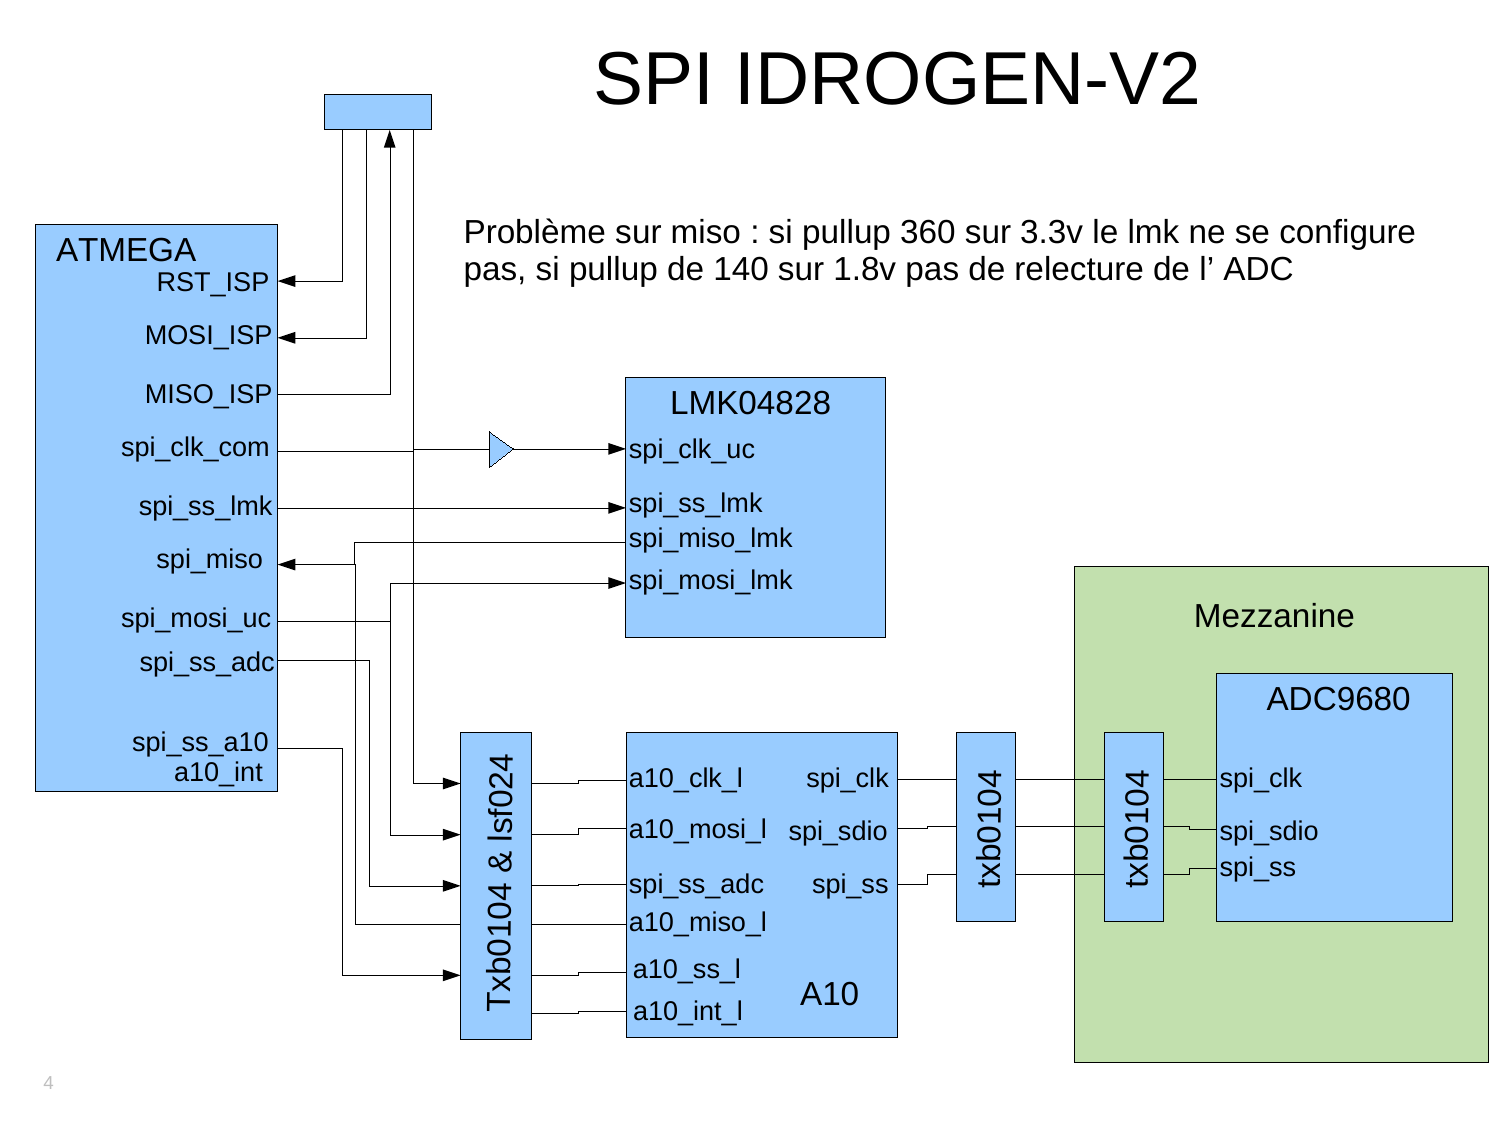

# SPI IDROGEN-V2
Problème sur miso : si pullup 360 sur 3.3v le lmk ne se configure pas, si pullup de 140 sur 1.8v pas de relecture de l’ ADC
ATMEGA
RST_ISP
MOSI_ISP
MISO_ISP
LMK04828
spi_clk_com
spi_clk_uc
spi_ss_lmk
spi_ss_lmk
spi_miso_lmk
spi_miso
spi_mosi_lmk
Mezzanine
spi_mosi_uc
spi_ss_adc
ADC9680
spi_ss_a10
a10_int
a10_clk_l
spi_clk
spi_clk
txb0104
txb0104
a10_mosi_l
spi_sdio
spi_sdio
spi_ss
Txb0104 & lsf024
spi_ss_adc
spi_ss
a10_miso_l
a10_ss_l
A10
a10_int_l